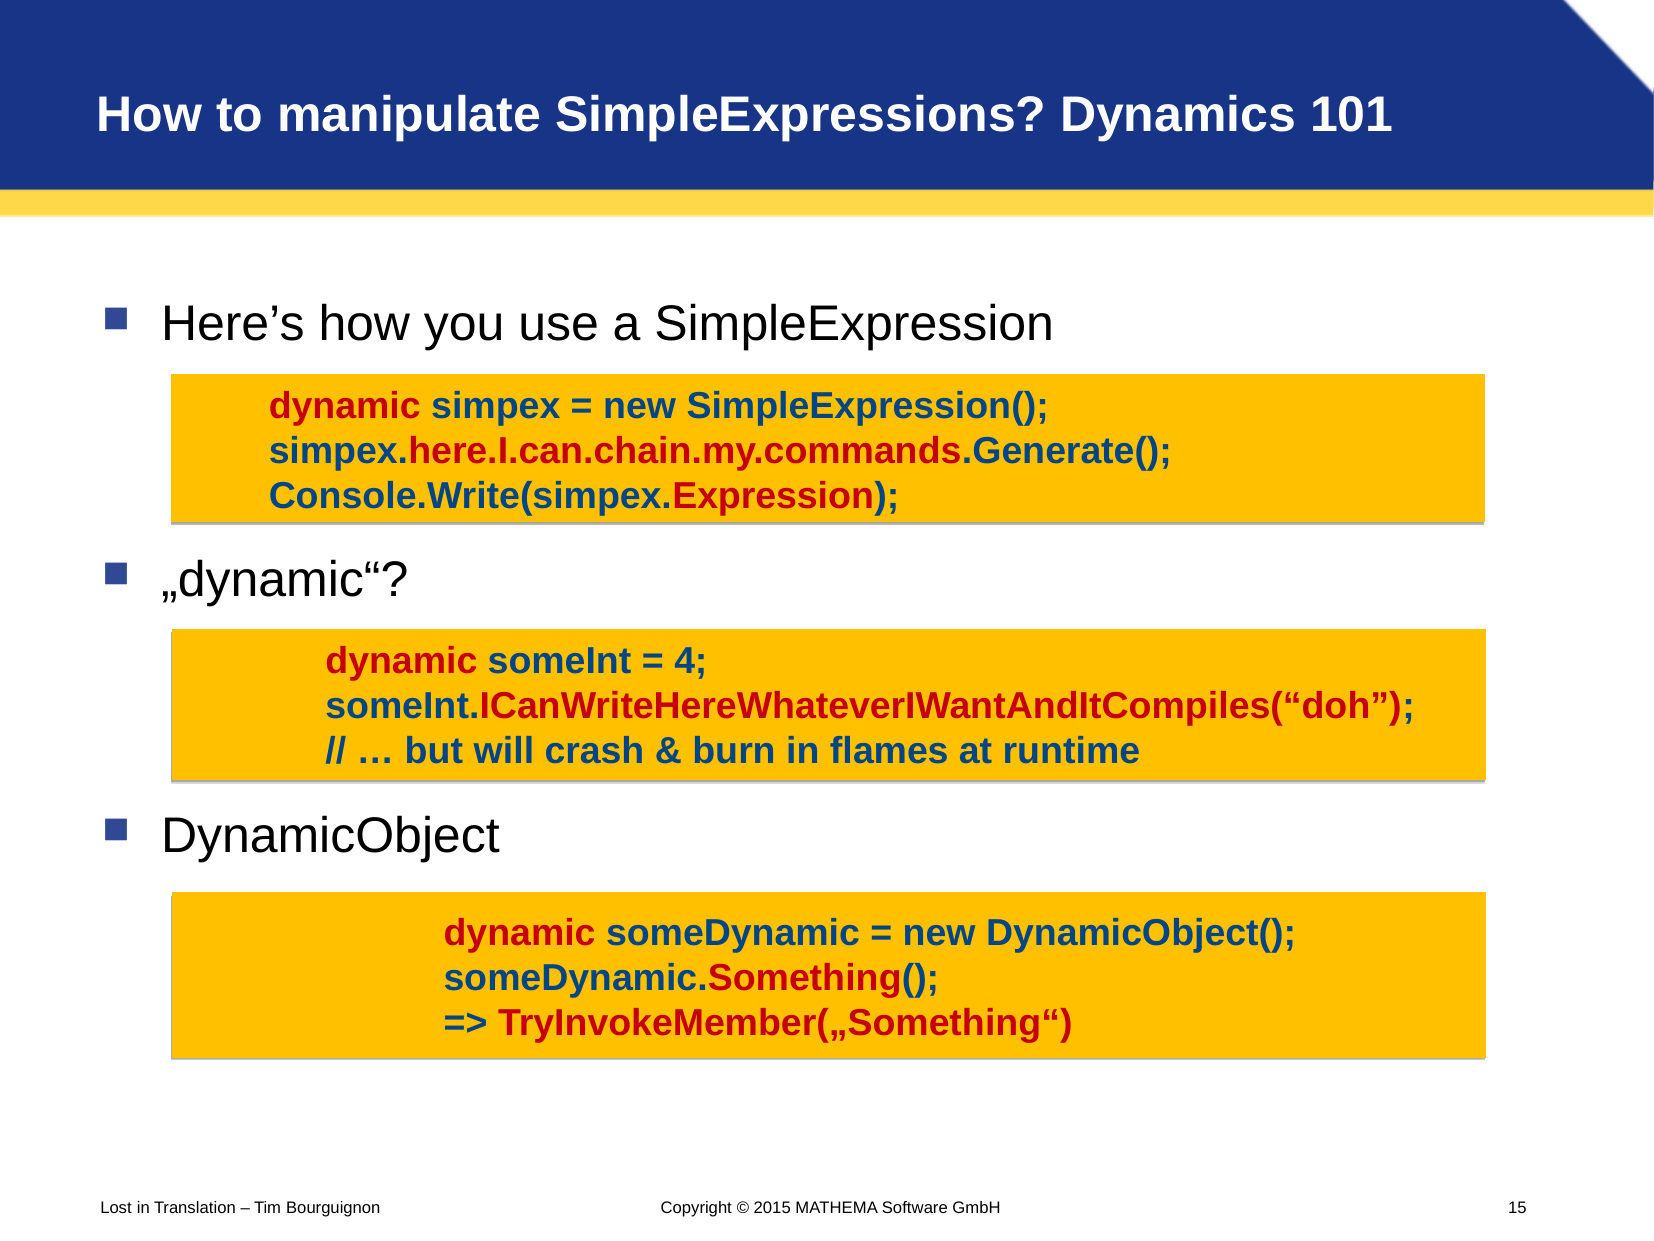

# How to manipulate SimpleExpressions? Dynamics 101
Here’s how you use a SimpleExpression
„dynamic“?
DynamicObject
dynamic simpex = new SimpleExpression();
simpex.here.I.can.chain.my.commands.Generate();
Console.Write(simpex.Expression);
dynamic someInt = 4;
someInt.ICanWriteHereWhateverIWantAndItCompiles(“doh”);
// … but will crash & burn in flames at runtime
dynamic someDynamic = new DynamicObject();
someDynamic.Something();
=> TryInvokeMember(„Something“)